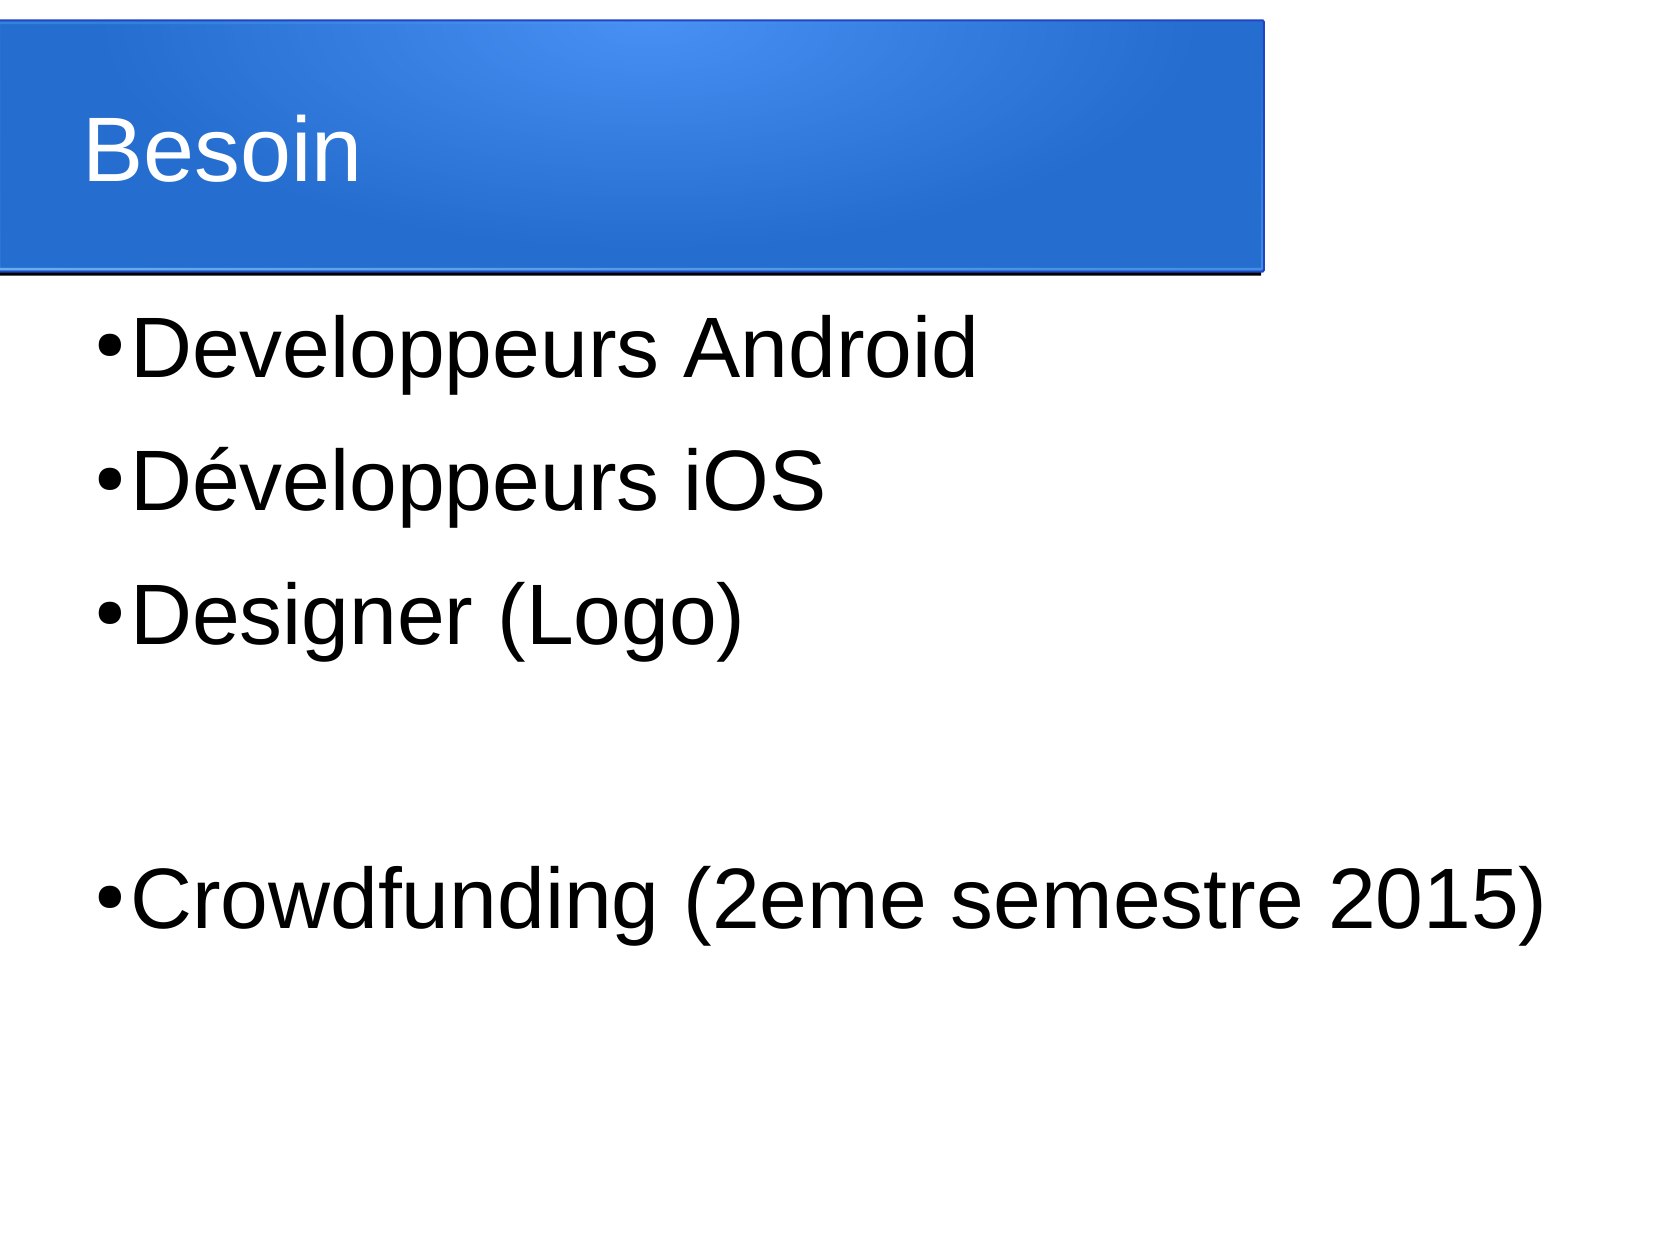

# Besoin
Developpeurs Android
Développeurs iOS
Designer (Logo)
Crowdfunding (2eme semestre 2015)